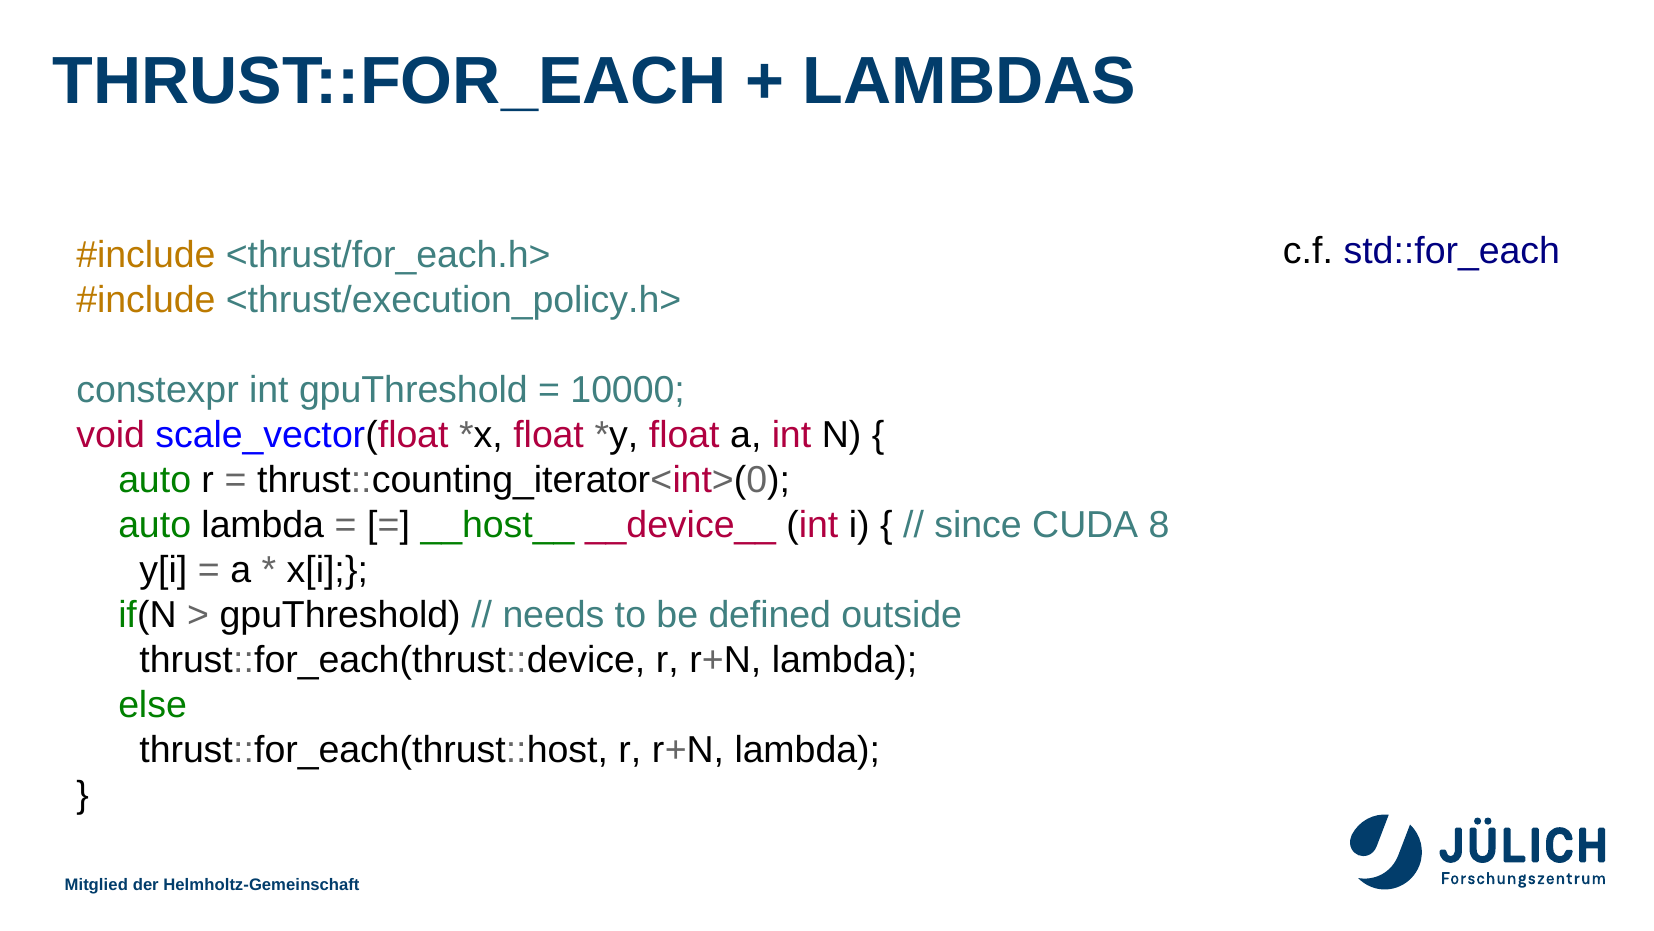

# thrust::for_each + lambdas
#include <thrust/for_each.h>
#include <thrust/execution_policy.h>
constexpr int gpuThreshold = 10000;
void scale_vector(float *x, float *y, float a, int N) {
 auto r = thrust::counting_iterator<int>(0);
 auto lambda = [=] __host__ __device__ (int i) { // since CUDA 8
 y[i] = a * x[i];};
 if(N > gpuThreshold) // needs to be defined outside
 thrust::for_each(thrust::device, r, r+N, lambda);
 else
 thrust::for_each(thrust::host, r, r+N, lambda);
}
c.f. std::for_each